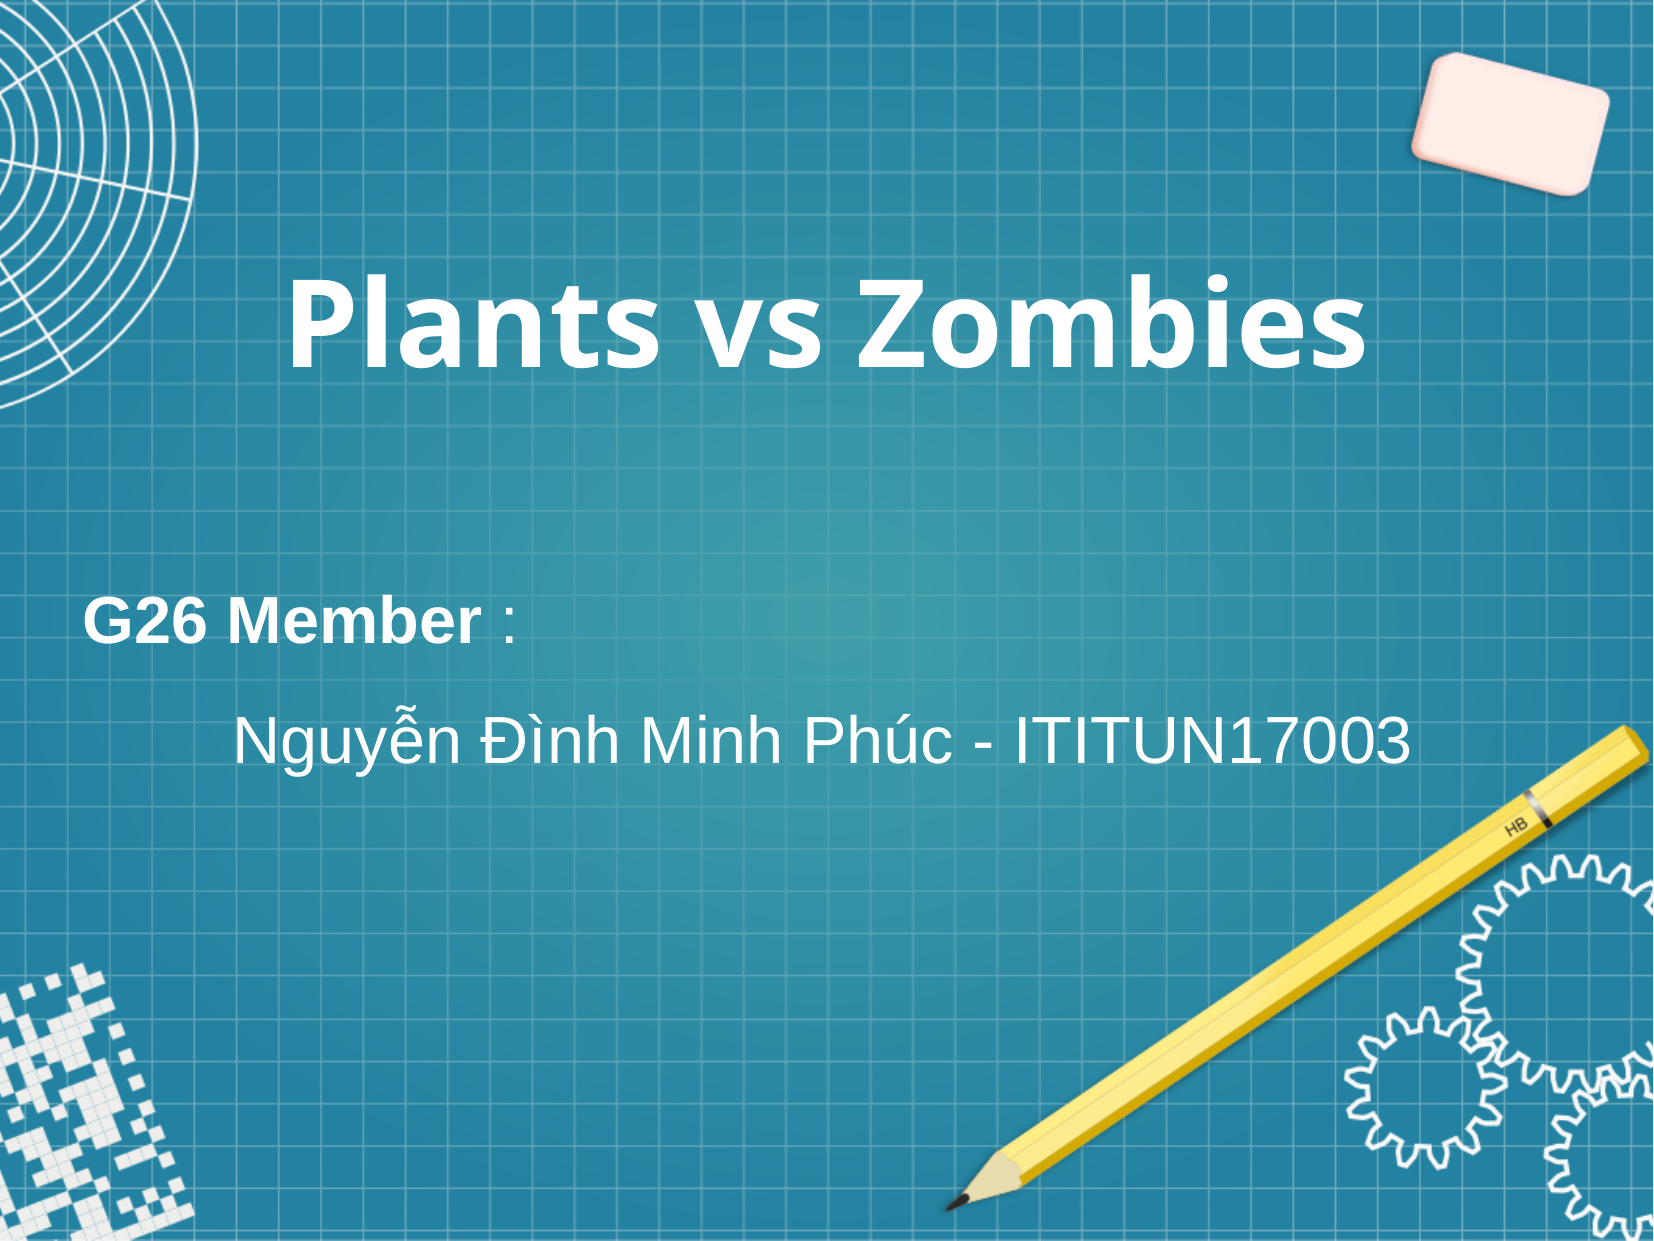

# Plants vs Zombies
G26 Member :
		Nguyễn Đình Minh Phúc - ITITUN17003